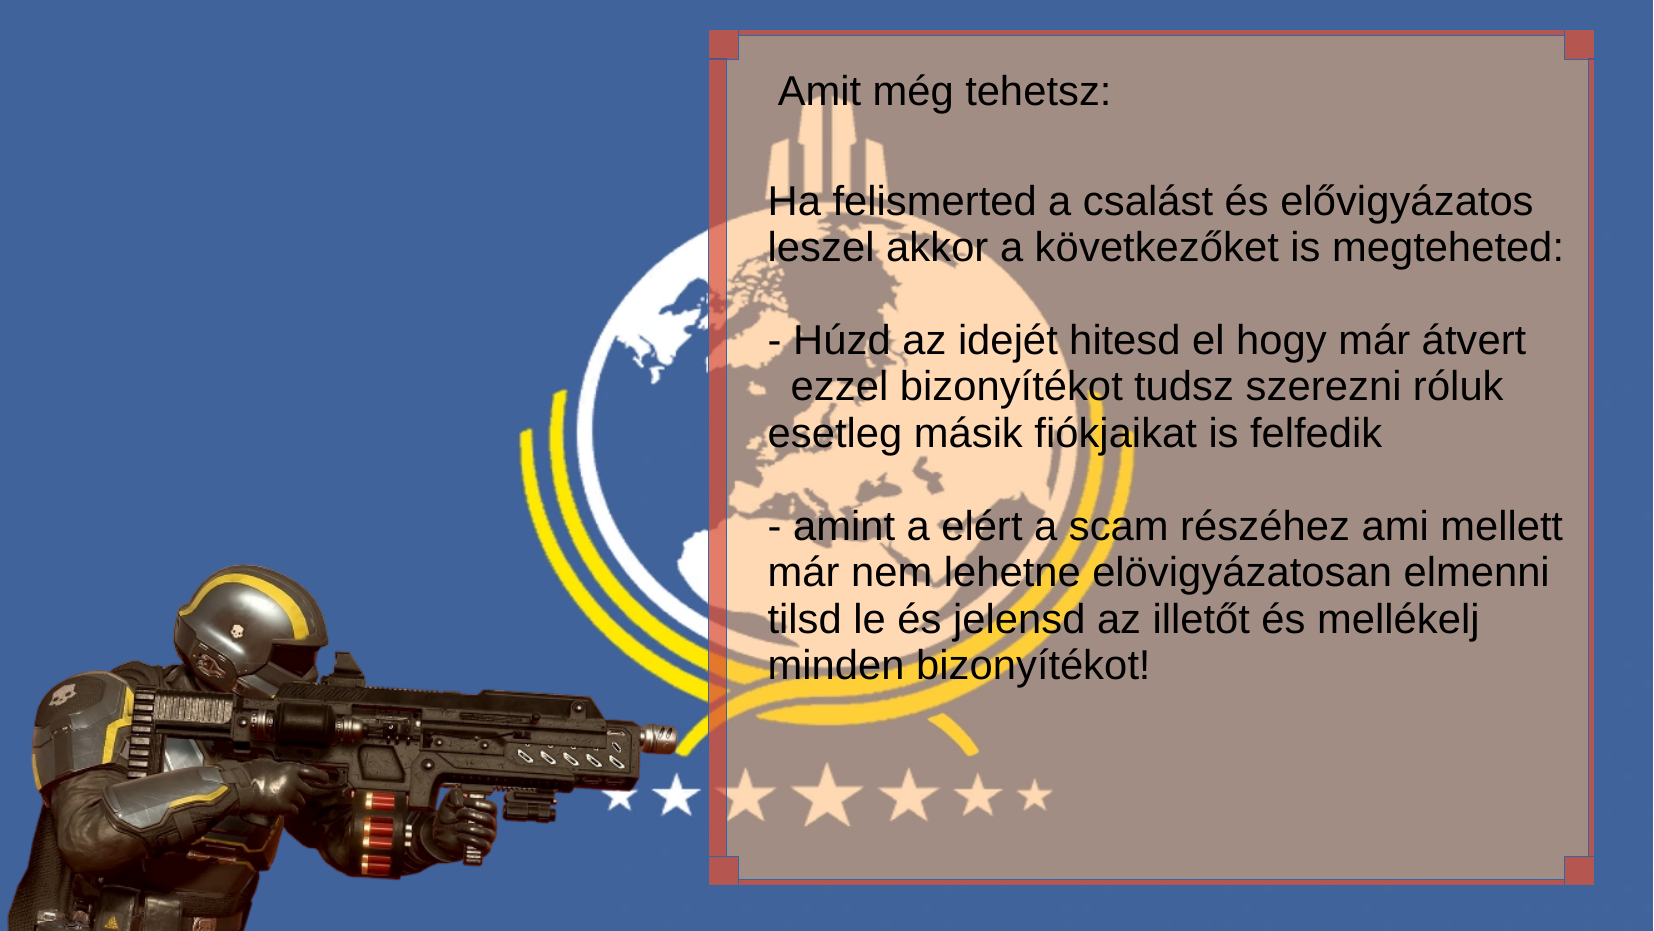

# Amit még tehetsz:
Ha felismerted a csalást és elővigyázatos leszel akkor a következőket is megteheted:
- Húzd az idejét hitesd el hogy már átvert
 ezzel bizonyítékot tudsz szerezni róluk esetleg másik fiókjaikat is felfedik
- amint a elért a scam részéhez ami mellett már nem lehetne elövigyázatosan elmenni
tilsd le és jelensd az illetőt és mellékelj minden bizonyítékot!